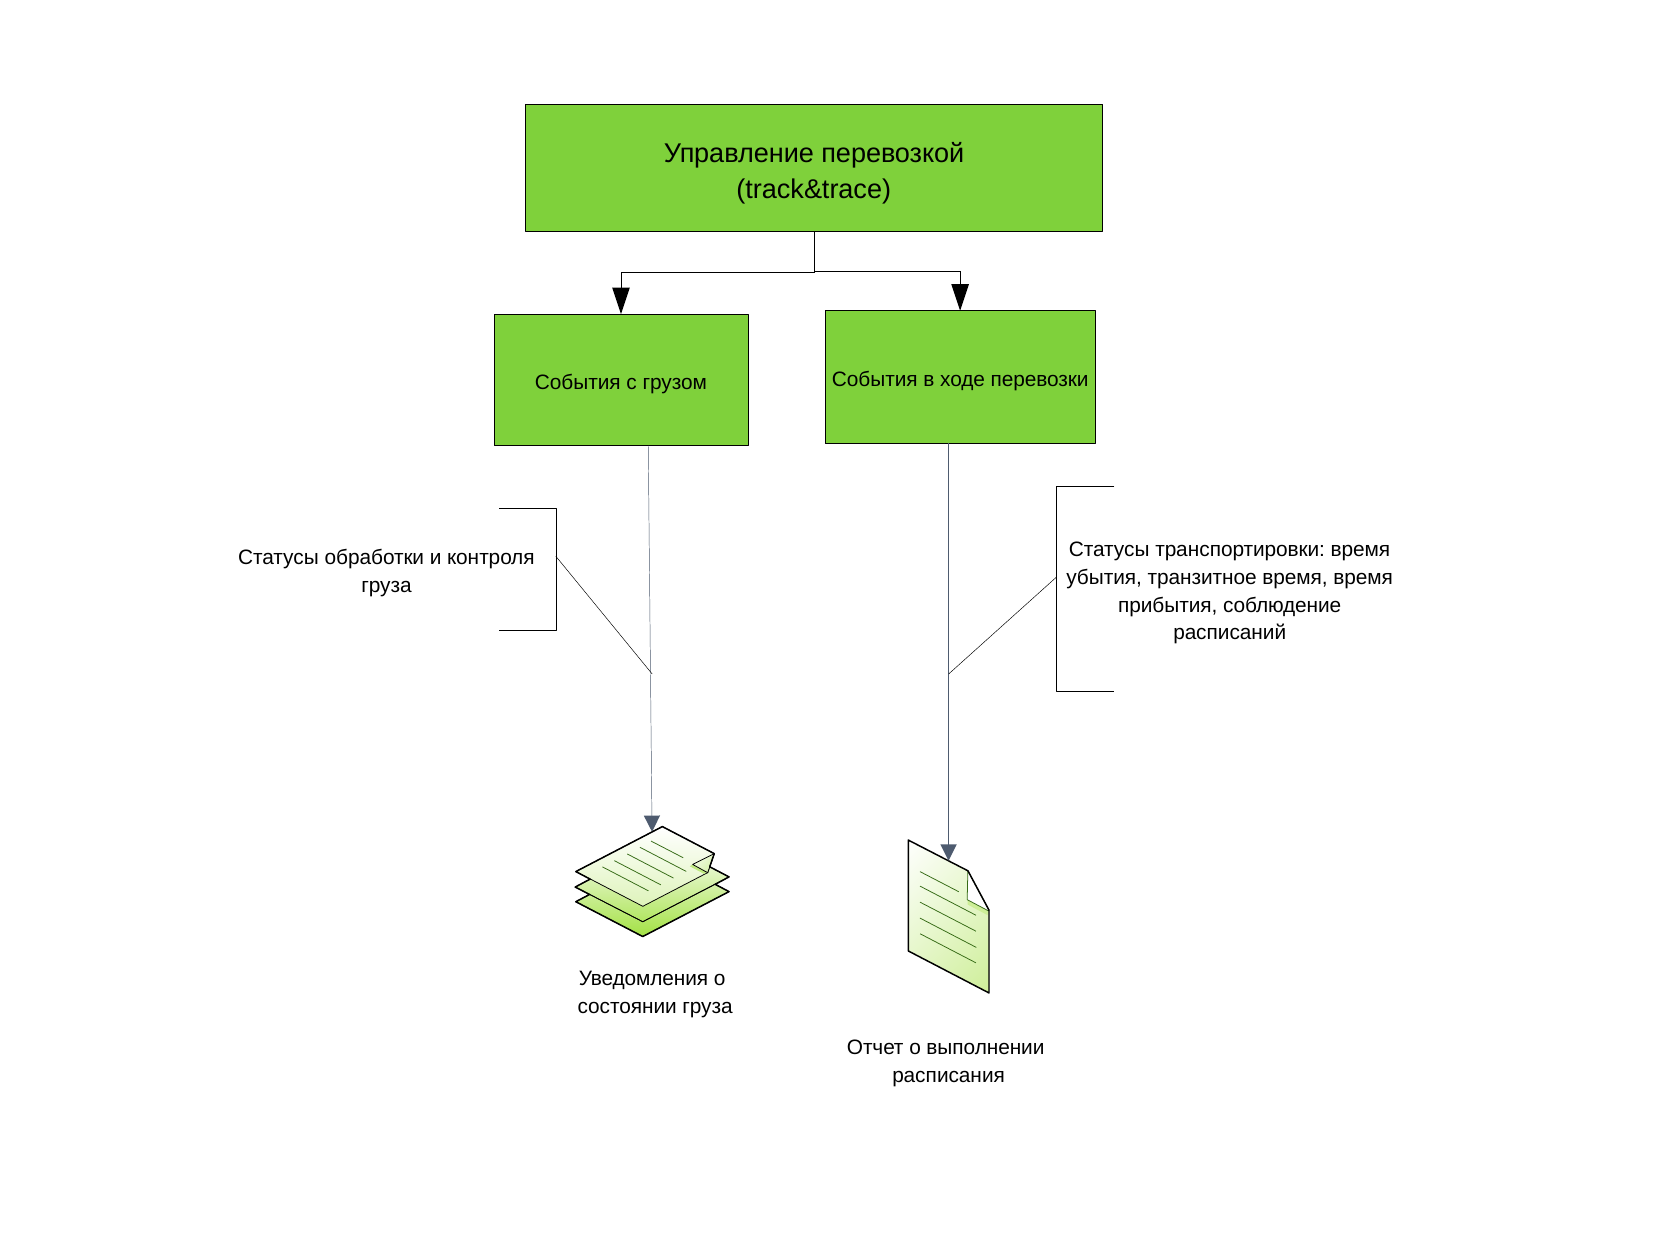

Управление перевозкой
(track&trace)
События в ходе перевозки
События с грузом
Статусы транспортировки: время убытия, транзитное время, время прибытия, соблюдение расписаний
Статусы обработки и контроля груза
Уведомления о
 состоянии груза
Отчет о выполнении
расписания